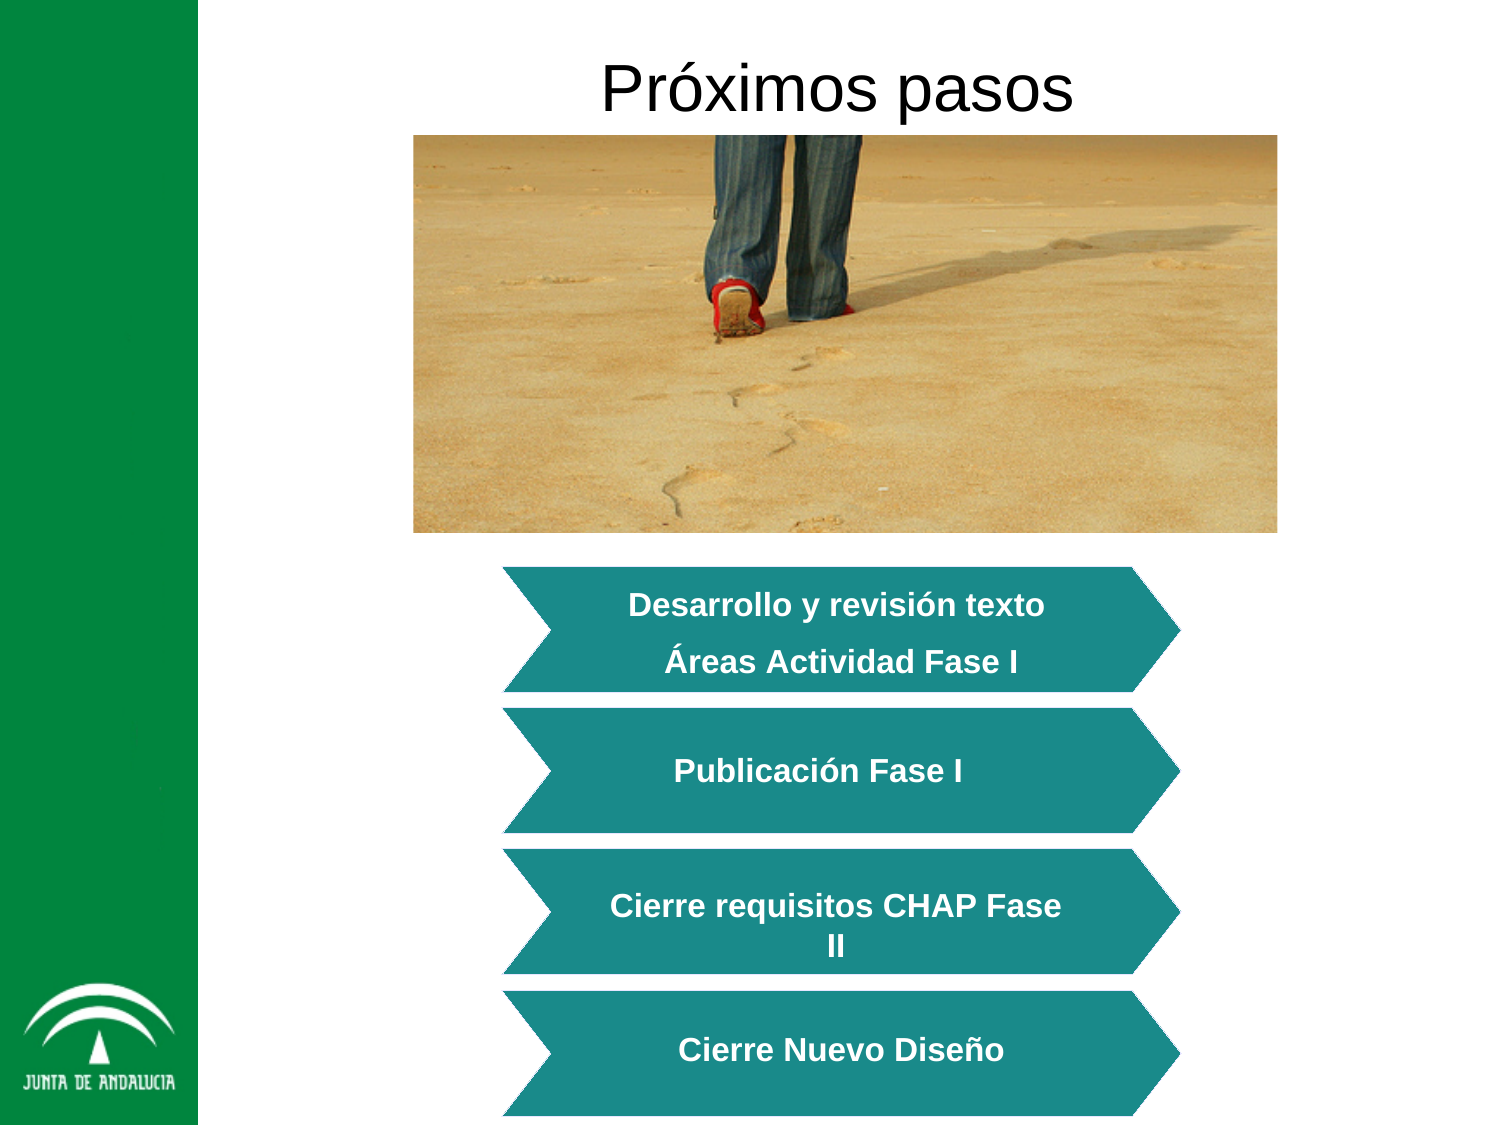

# Próximos pasos
Desarrollo y revisión texto
Áreas Actividad Fase I
Publicación Fase I
Cierre requisitos CHAP Fase II
Cierre Nuevo Diseño